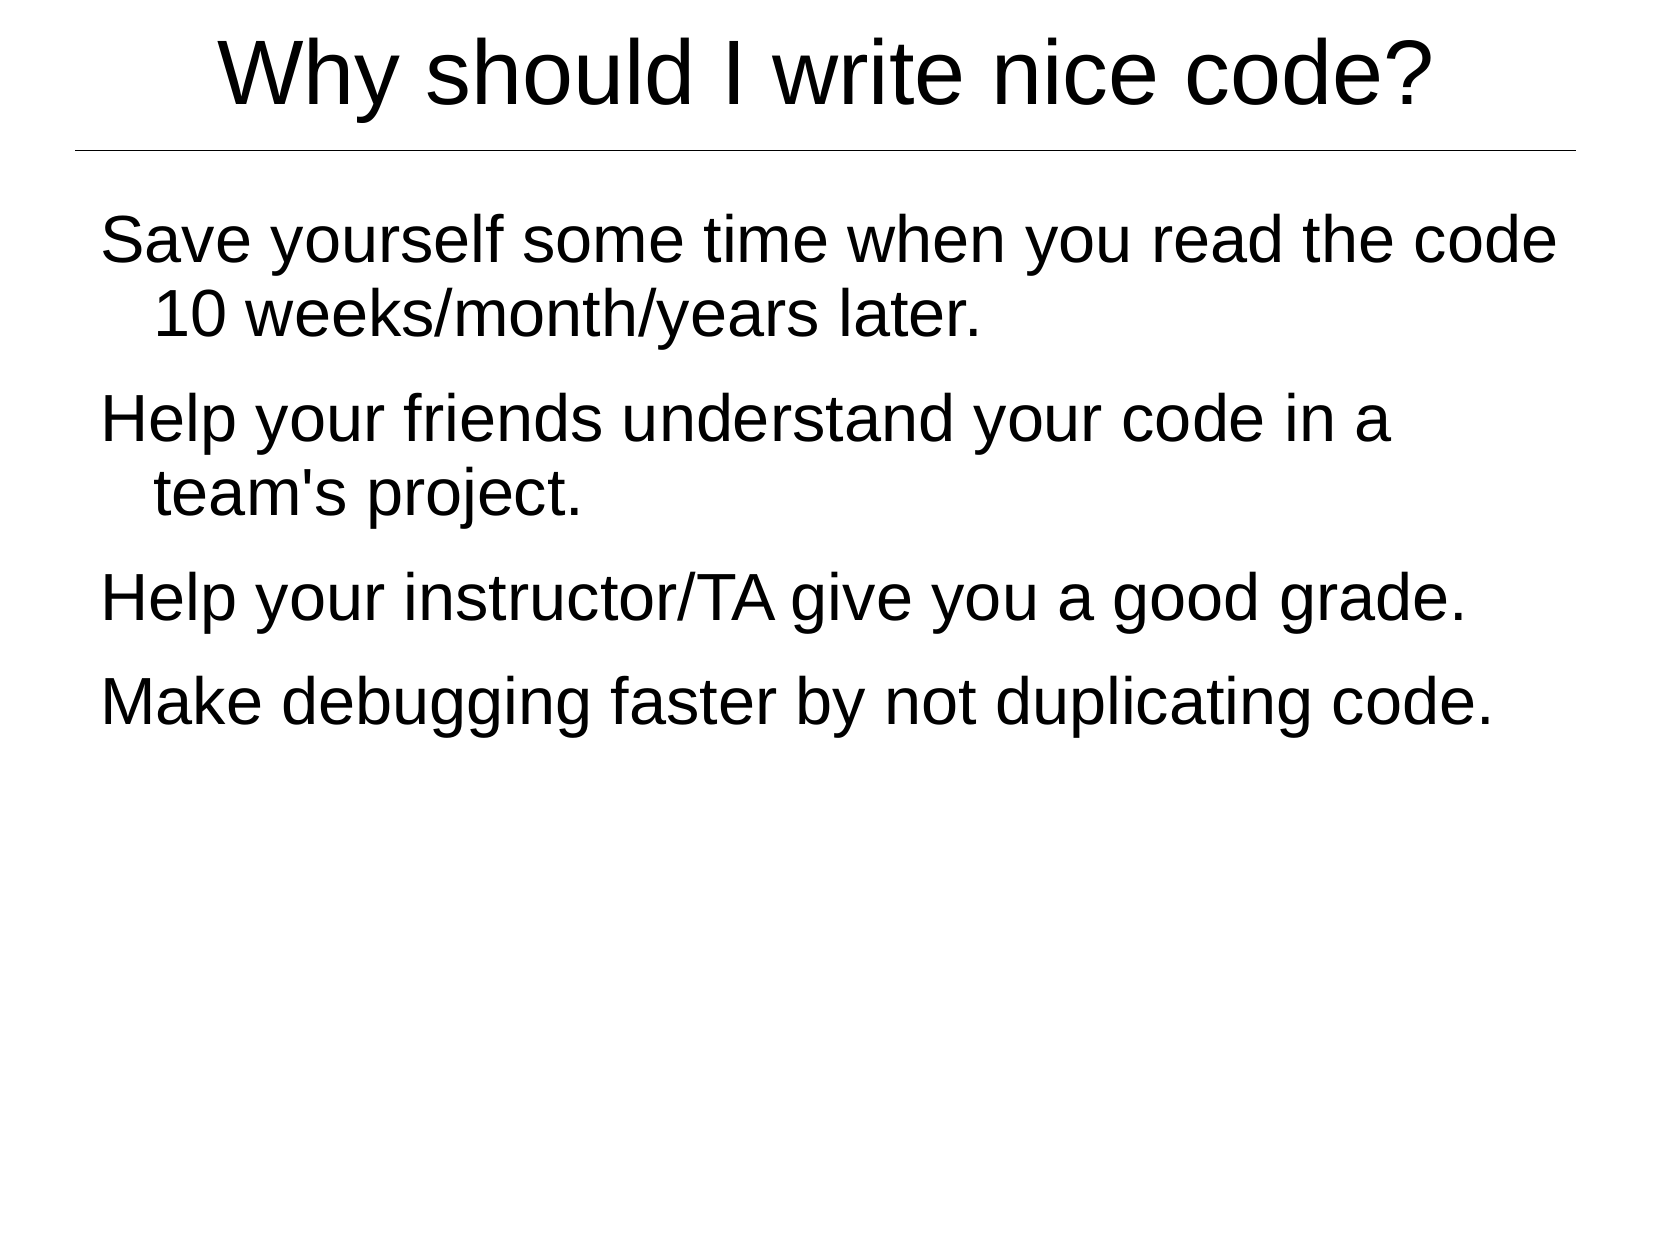

# Why should I write nice code?
Save yourself some time when you read the code 10 weeks/month/years later.
Help your friends understand your code in a team's project.
Help your instructor/TA give you a good grade.
Make debugging faster by not duplicating code.